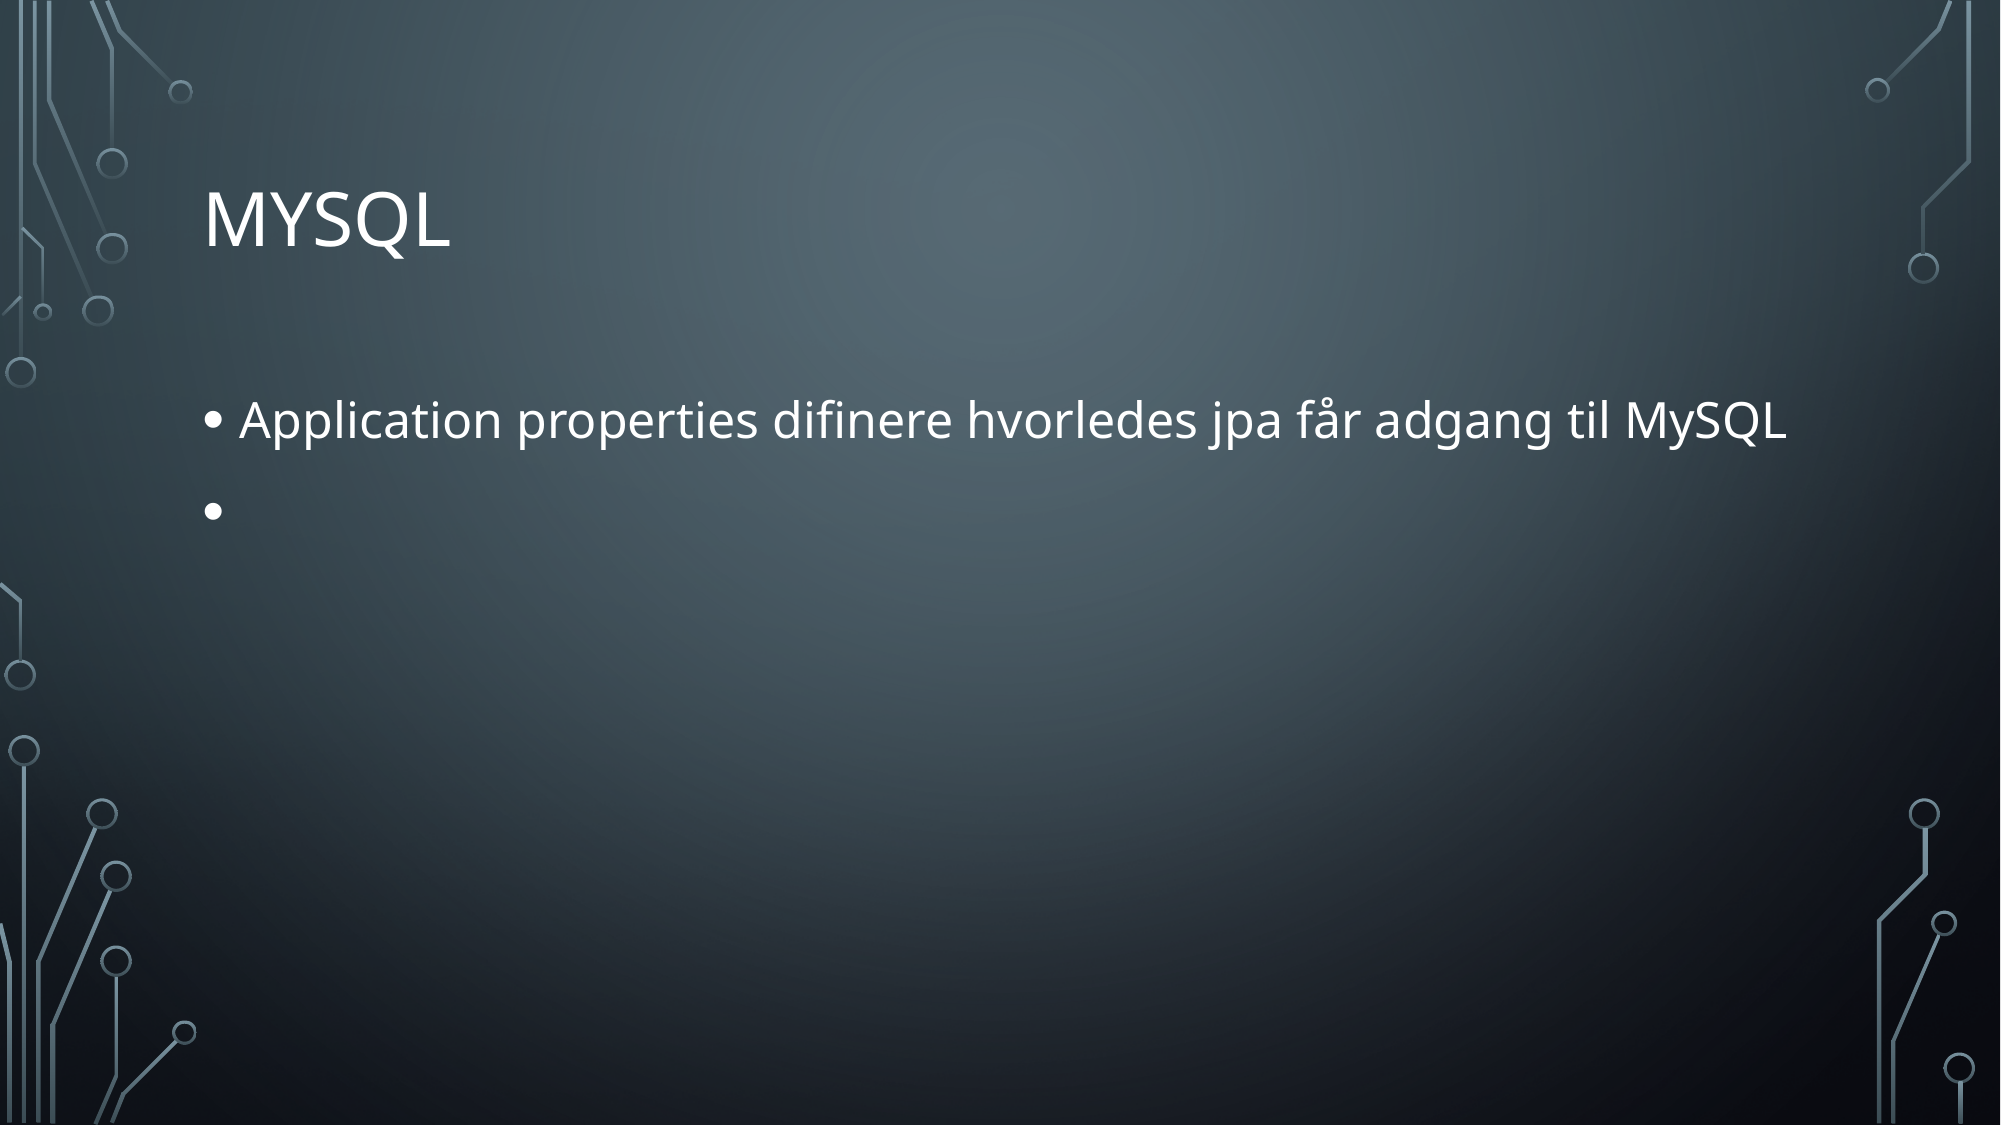

# MySQL
Application properties difinere hvorledes jpa får adgang til MySQL